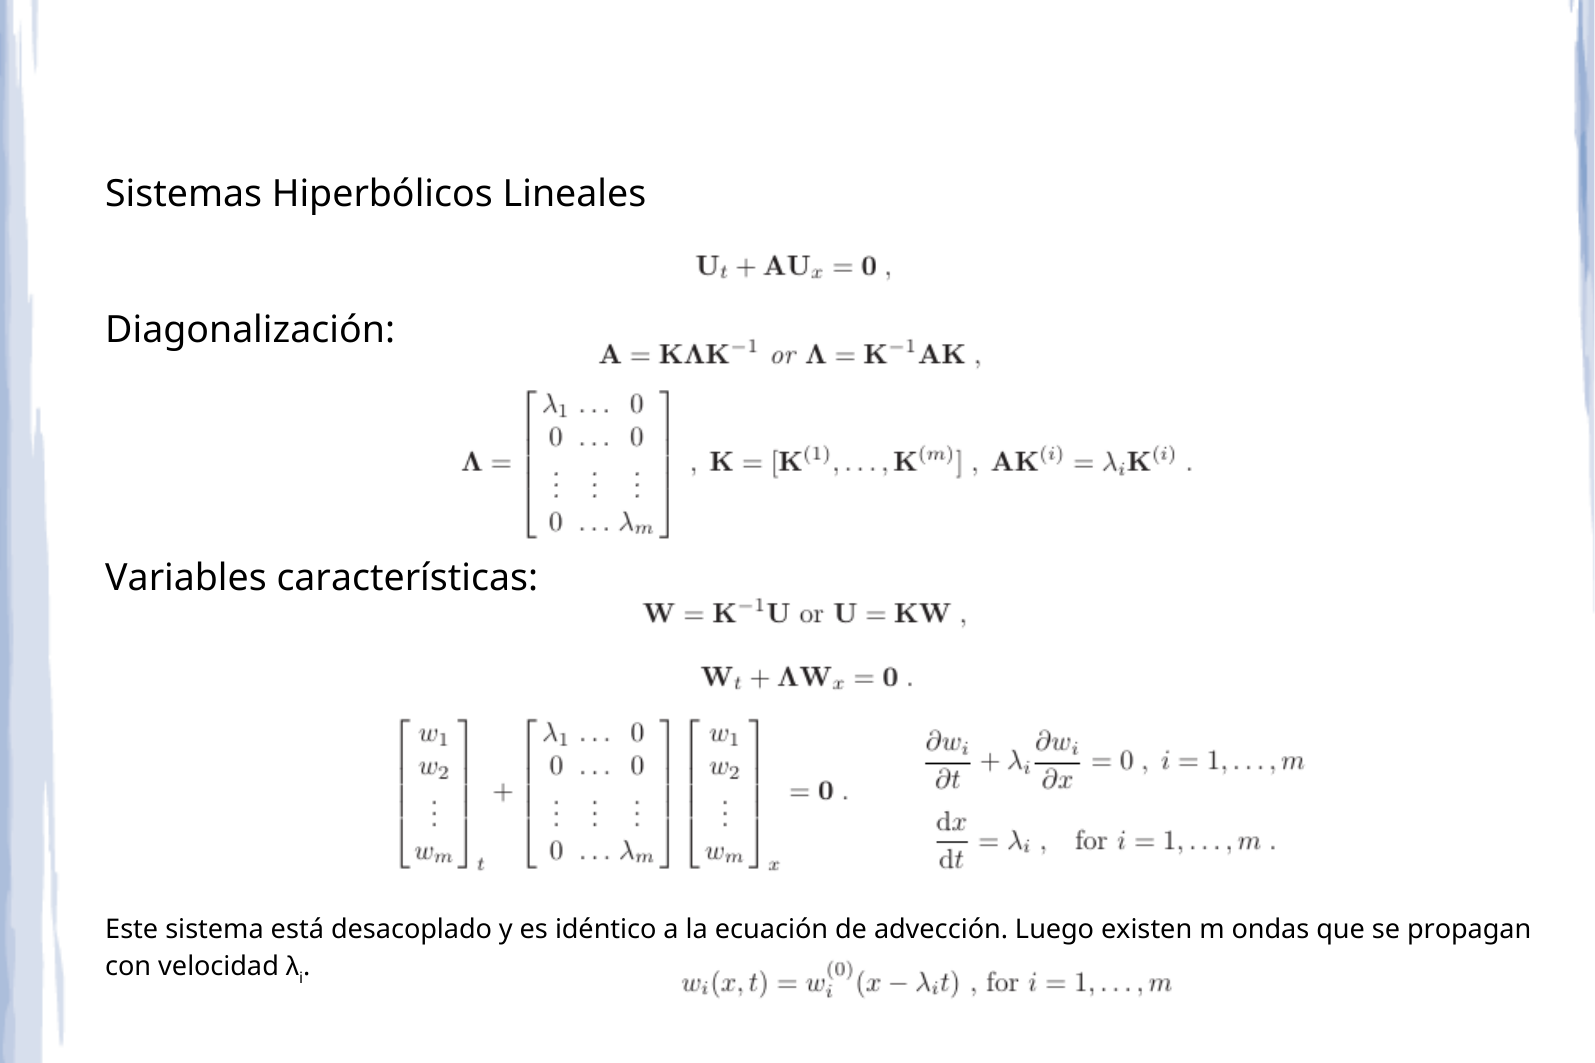

# Sistemas Hiperbólicos Lineales
Diagonalización:
Variables características:
Este sistema está desacoplado y es idéntico a la ecuación de advección. Luego existen m ondas que se propagan con velocidad λi.